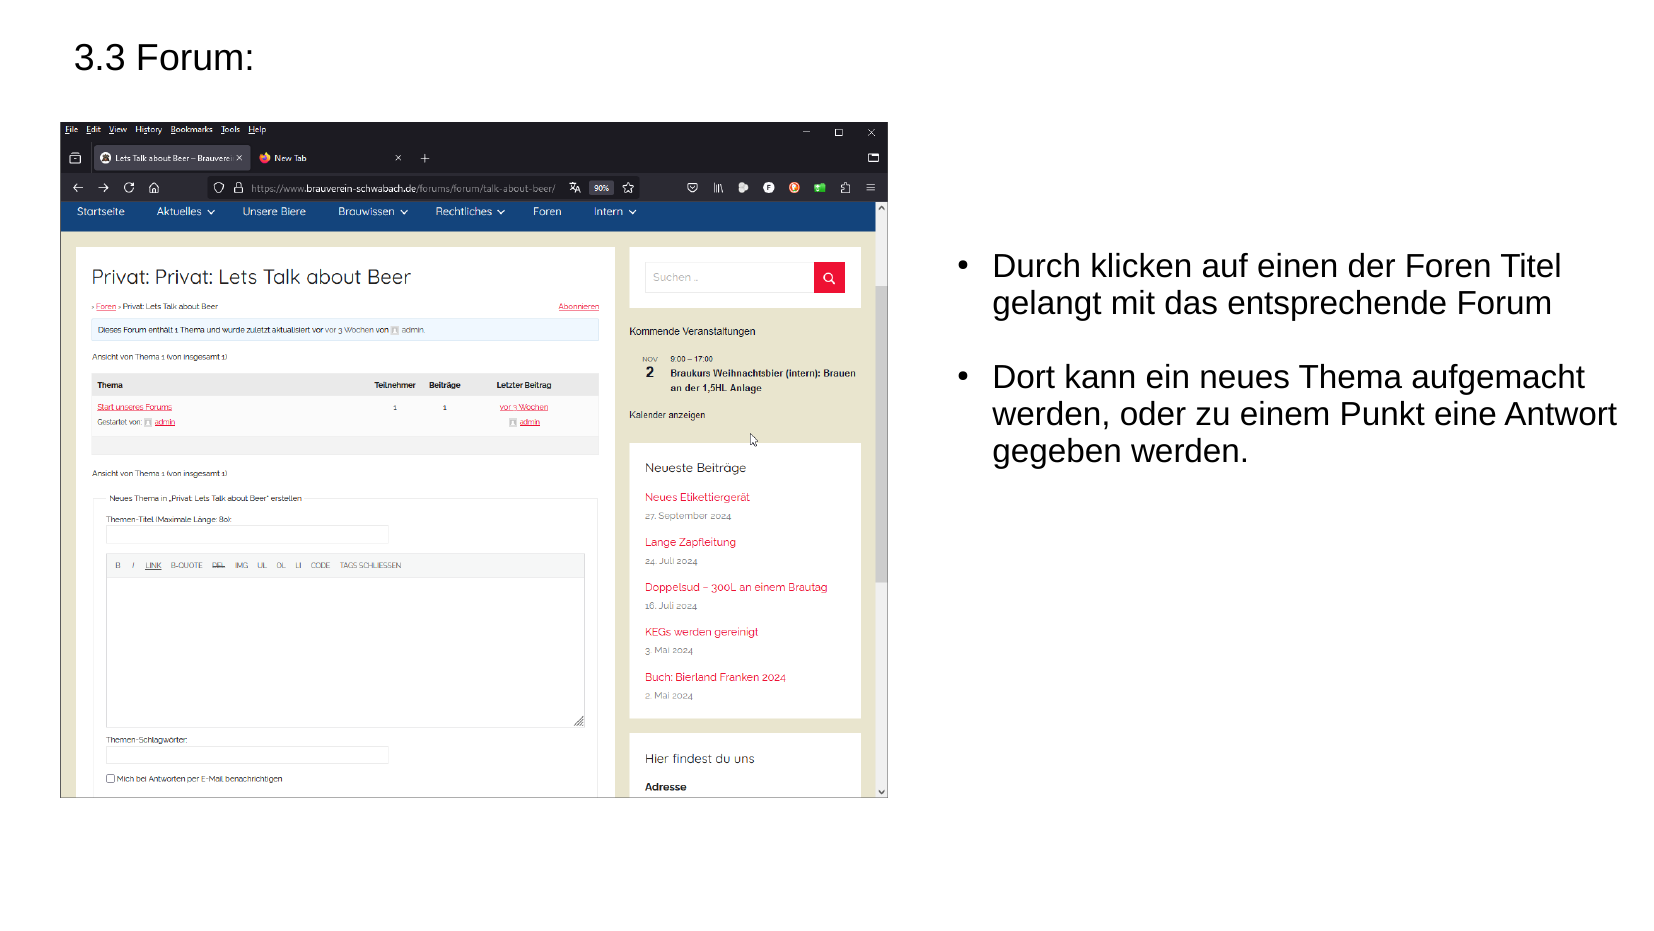

3.3 Forum:
Durch klicken auf einen der Foren Titel gelangt mit das entsprechende Forum
Dort kann ein neues Thema aufgemacht werden, oder zu einem Punkt eine Antwort gegeben werden.